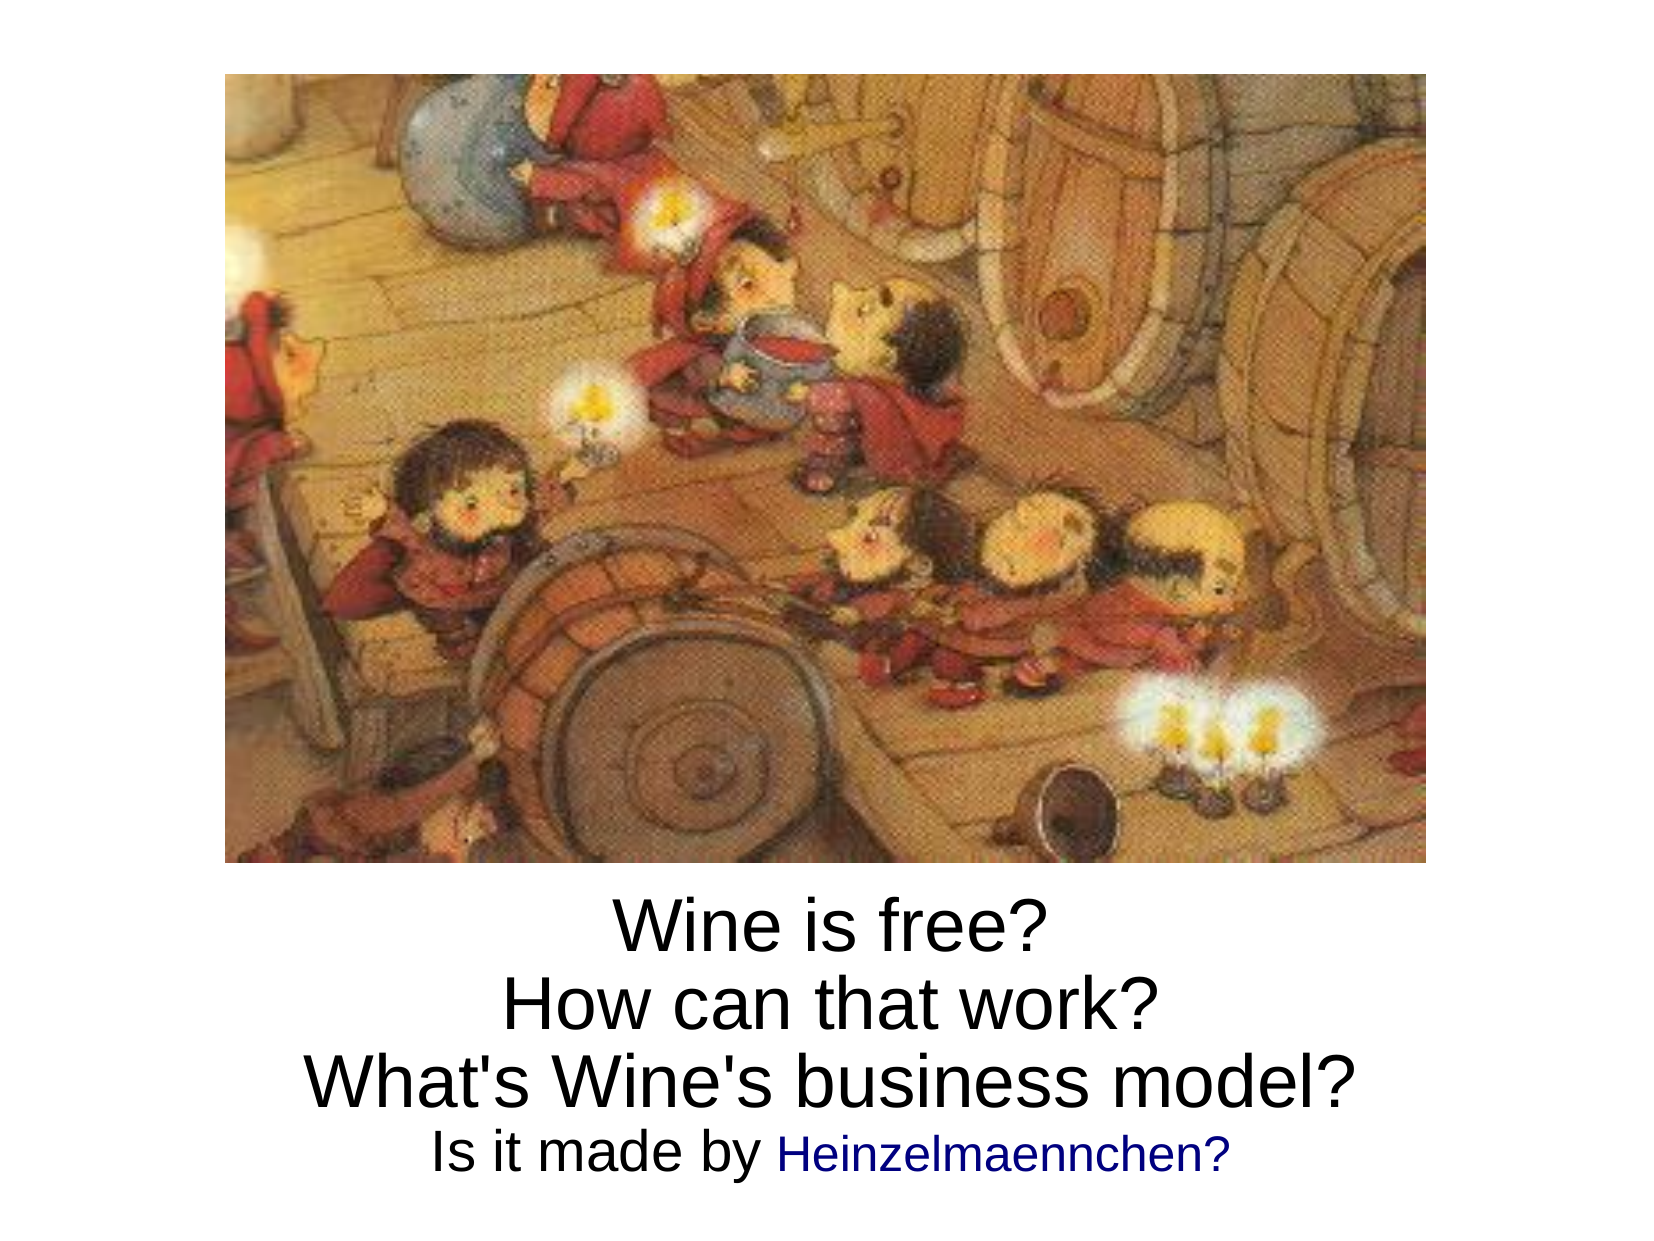

# Wine is free? How can that work? What's Wine's business model? Is it made by Heinzelmaennchen?